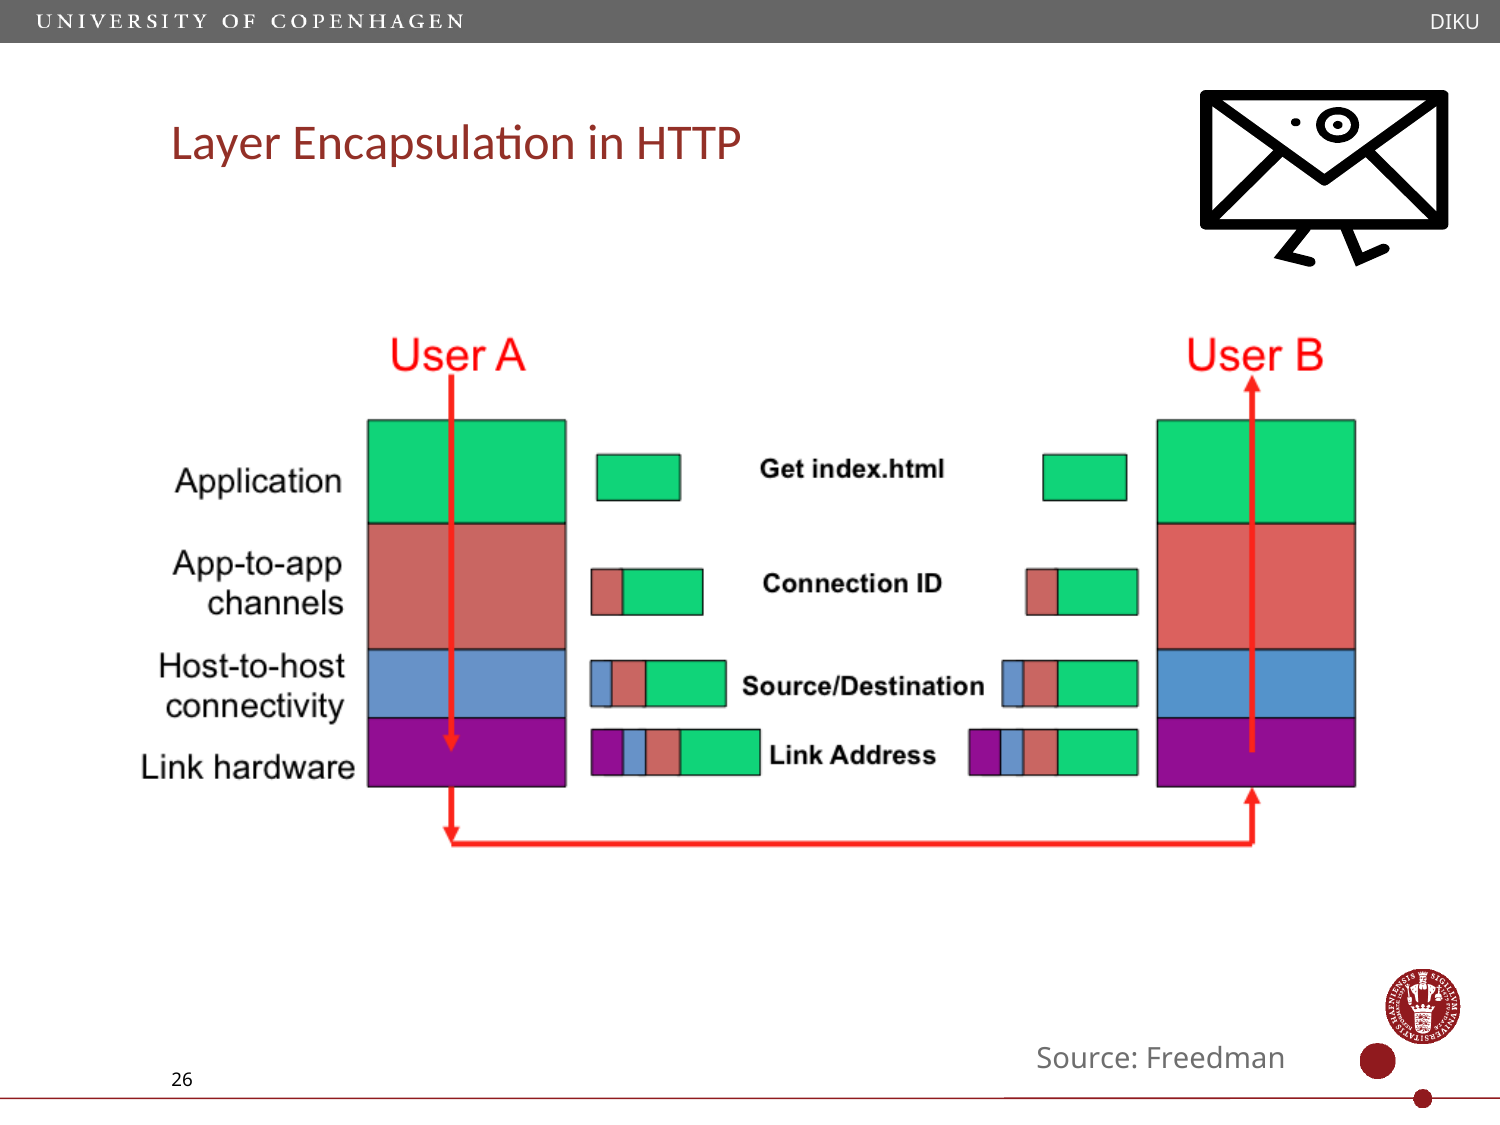

DIKU
Layer Encapsulation in HTTP
Source: Freedman